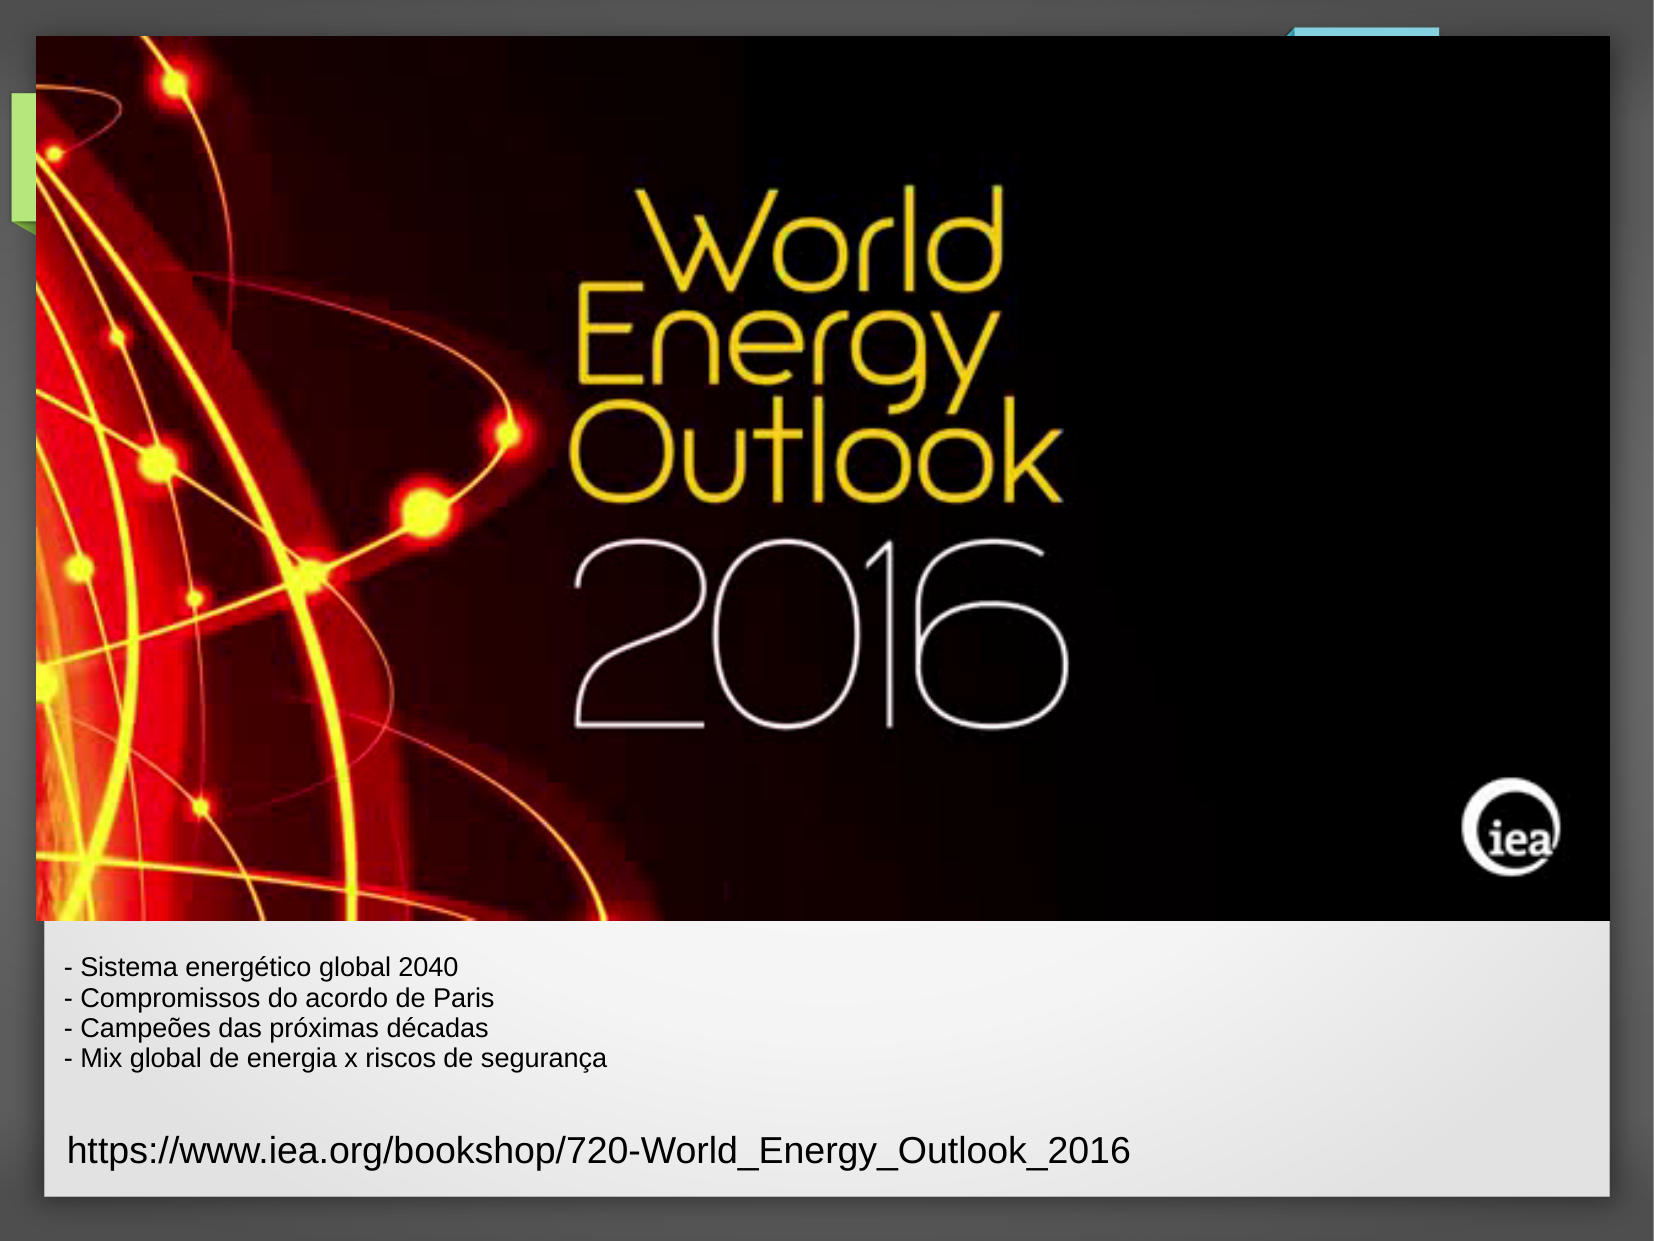

#
- Sistema energético global 2040
- Compromissos do acordo de Paris
- Campeões das próximas décadas
- Mix global de energia x riscos de segurança
https://www.iea.org/bookshop/720-World_Energy_Outlook_2016